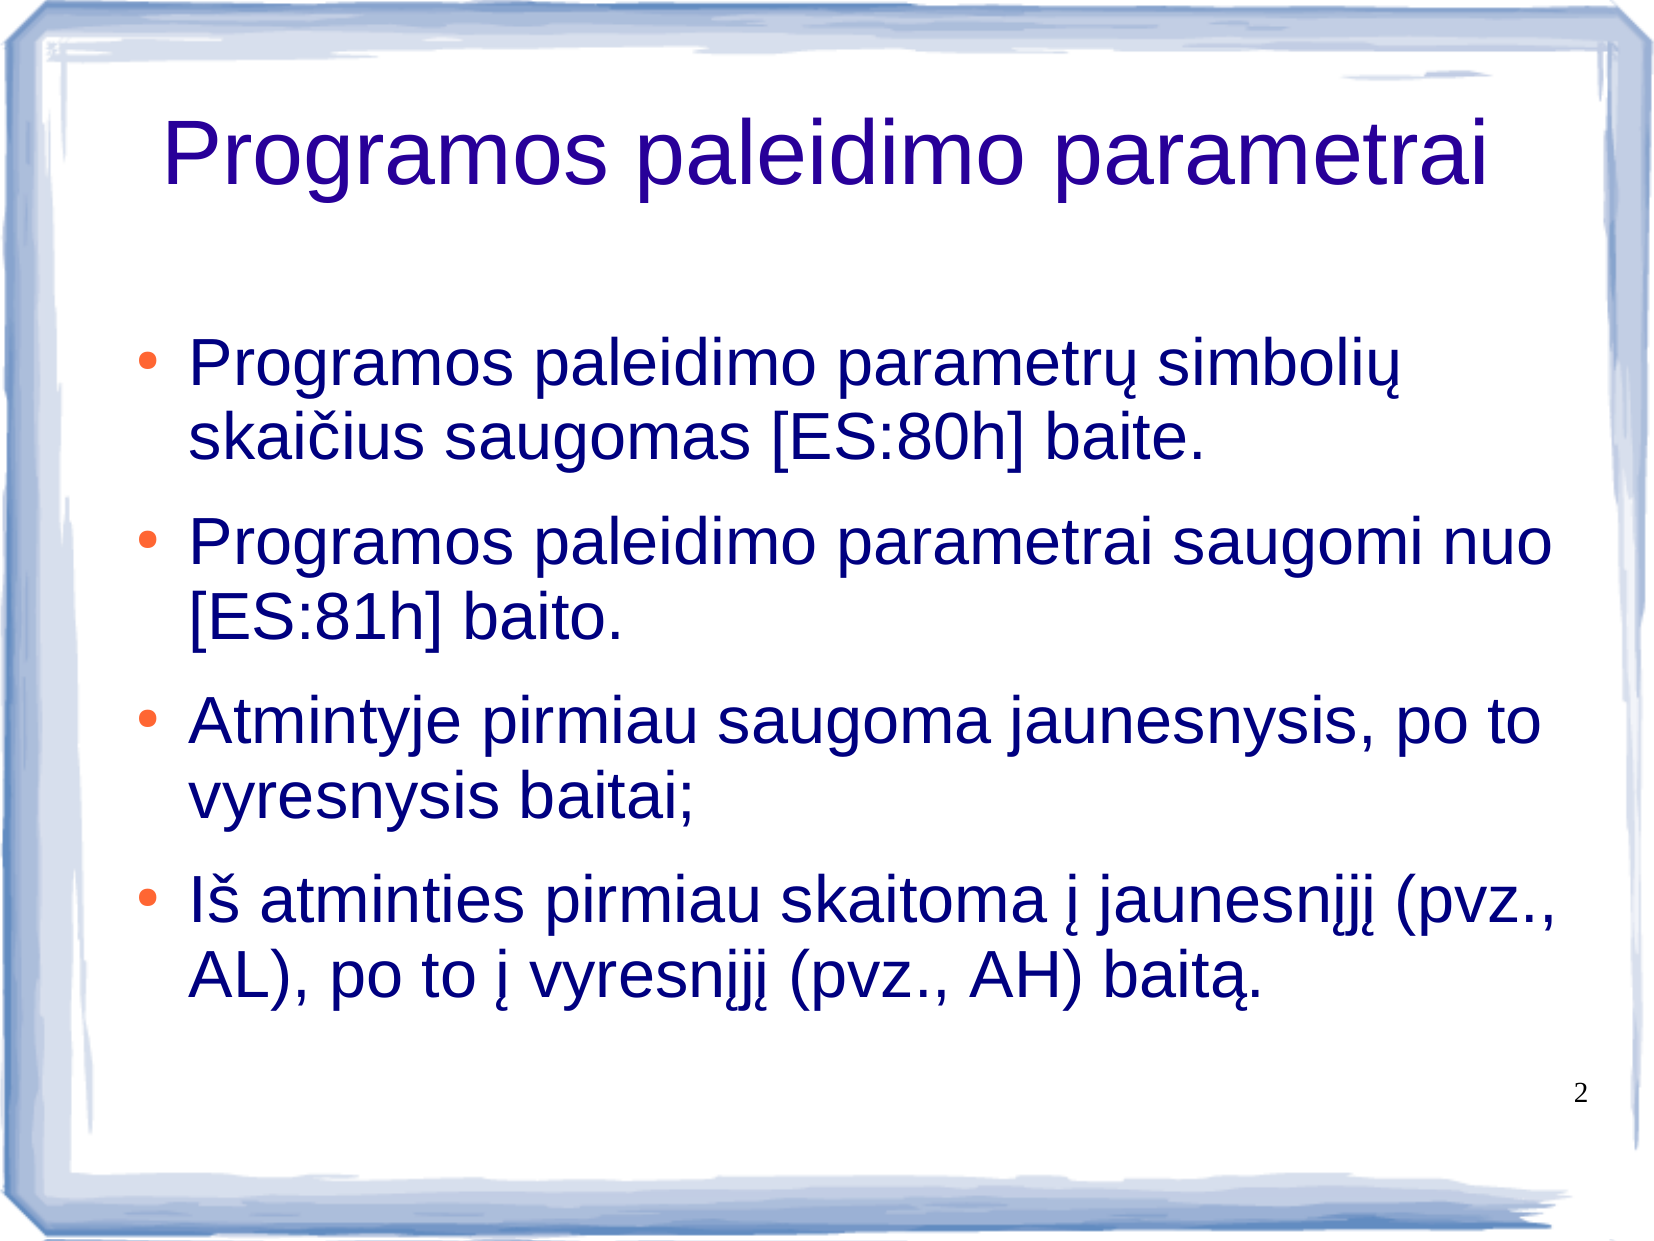

# Programos paleidimo parametrai
Programos paleidimo parametrų simbolių skaičius saugomas [ES:80h] baite.
Programos paleidimo parametrai saugomi nuo [ES:81h] baito.
Atmintyje pirmiau saugoma jaunesnysis, po to vyresnysis baitai;
Iš atminties pirmiau skaitoma į jaunesnįjį (pvz., AL), po to į vyresnįjį (pvz., AH) baitą.
2